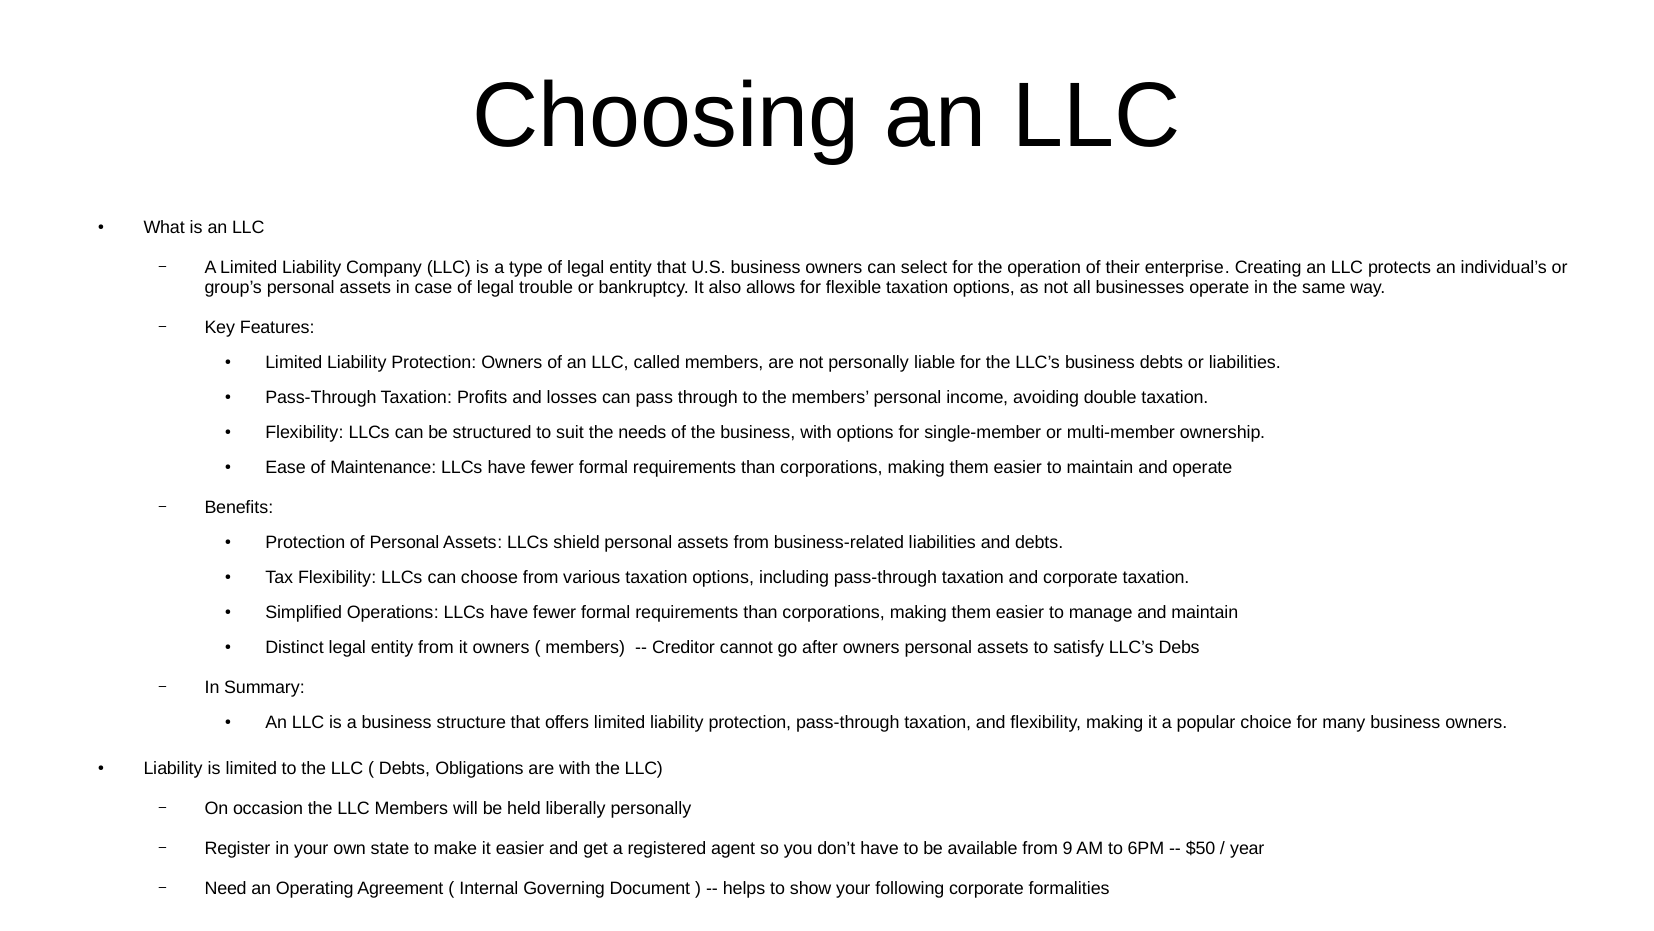

# Choosing an LLC
What is an LLC
A Limited Liability Company (LLC) is a type of legal entity that U.S. business owners can select for the operation of their enterprise. Creating an LLC protects an individual’s or group’s personal assets in case of legal trouble or bankruptcy. It also allows for flexible taxation options, as not all businesses operate in the same way.
Key Features:
Limited Liability Protection: Owners of an LLC, called members, are not personally liable for the LLC’s business debts or liabilities.
Pass-Through Taxation: Profits and losses can pass through to the members’ personal income, avoiding double taxation.
Flexibility: LLCs can be structured to suit the needs of the business, with options for single-member or multi-member ownership.
Ease of Maintenance: LLCs have fewer formal requirements than corporations, making them easier to maintain and operate
Benefits:
Protection of Personal Assets: LLCs shield personal assets from business-related liabilities and debts.
Tax Flexibility: LLCs can choose from various taxation options, including pass-through taxation and corporate taxation.
Simplified Operations: LLCs have fewer formal requirements than corporations, making them easier to manage and maintain
Distinct legal entity from it owners ( members) -- Creditor cannot go after owners personal assets to satisfy LLC’s Debs
In Summary:
An LLC is a business structure that offers limited liability protection, pass-through taxation, and flexibility, making it a popular choice for many business owners.
Liability is limited to the LLC ( Debts, Obligations are with the LLC)
On occasion the LLC Members will be held liberally personally
Register in your own state to make it easier and get a registered agent so you don’t have to be available from 9 AM to 6PM -- $50 / year
Need an Operating Agreement ( Internal Governing Document ) -- helps to show your following corporate formalities